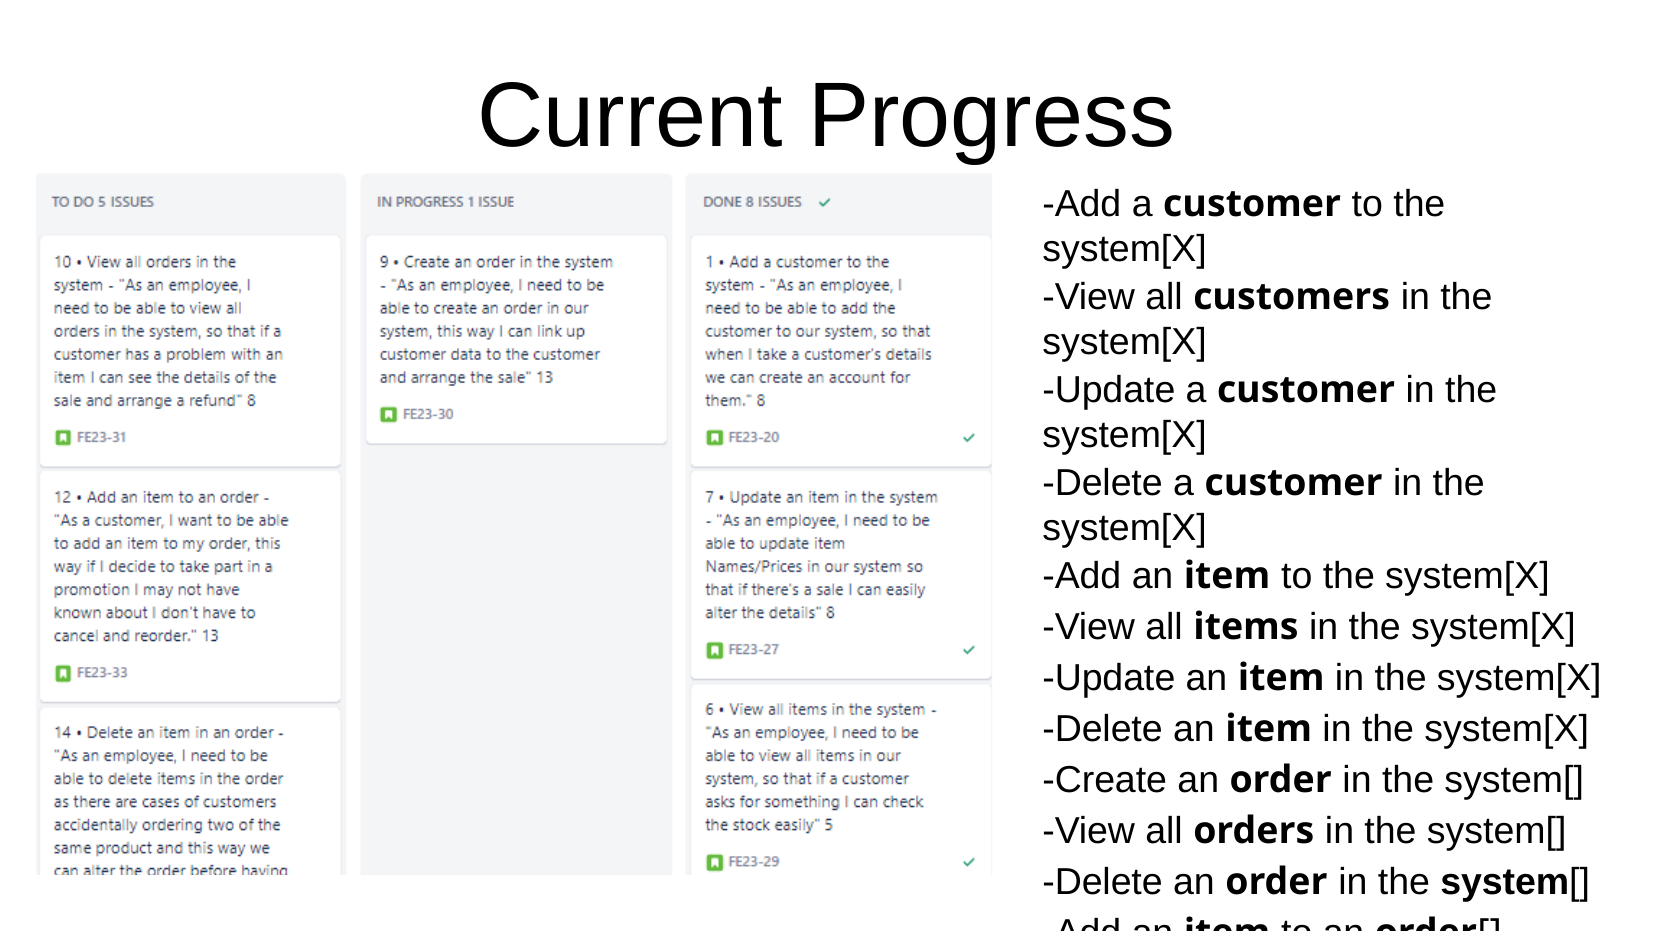

# Current Progress
-Add a customer to the system[X]
-View all customers in the system[X]
-Update a customer in the system[X]
-Delete a customer in the system[X]
-Add an item to the system[X]
-View all items in the system[X]
-Update an item in the system[X]
-Delete an item in the system[X]
-Create an order in the system[]
-View all orders in the system[]
-Delete an order in the system[]
-Add an item to an order[]
-Calculate a cost for an order[]
-Delete an item in an order[]